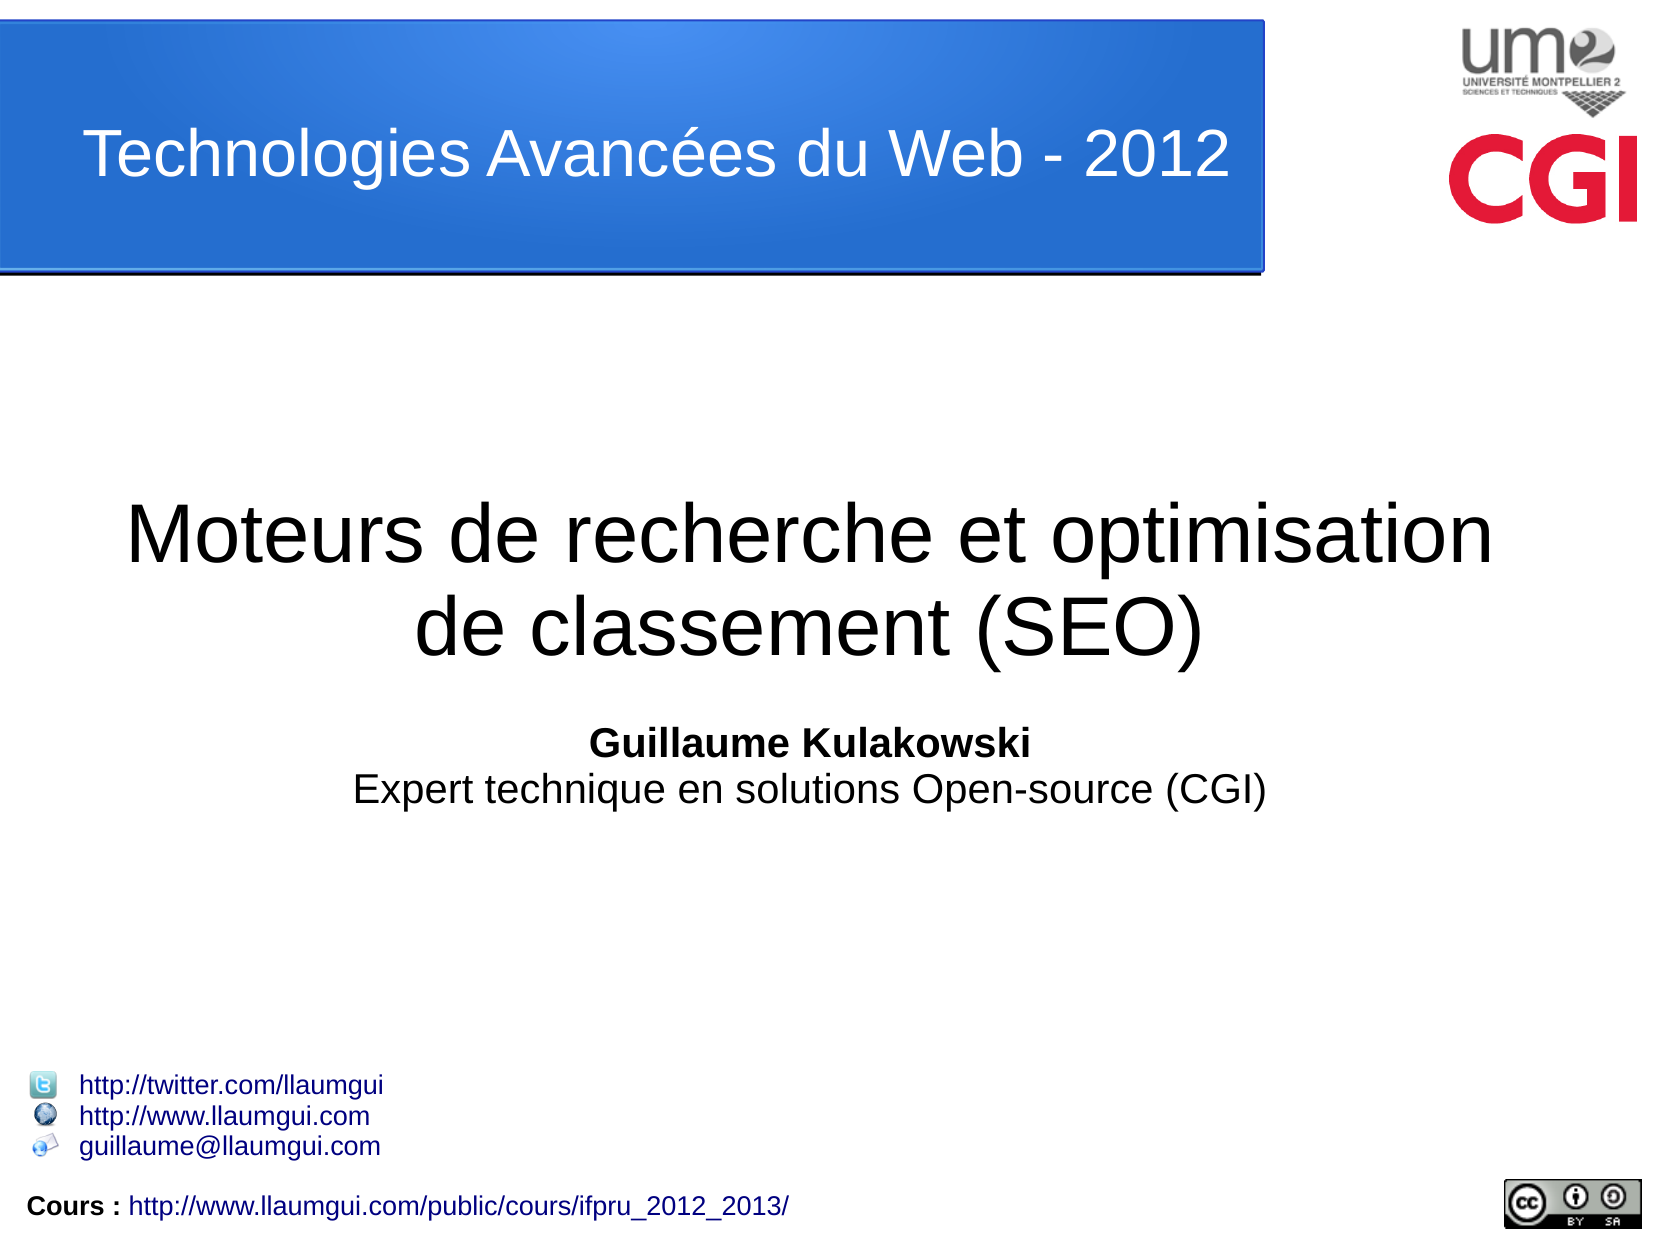

# Technologies Avancées du Web - 2012
Moteurs de recherche et optimisation de classement (SEO)
Guillaume Kulakowski
Expert technique en solutions Open-source (CGI)
 http://twitter.com/llaumgui
 http://www.llaumgui.com
 guillaume@llaumgui.com
Cours : http://www.llaumgui.com/public/cours/ifpru_2012_2013/